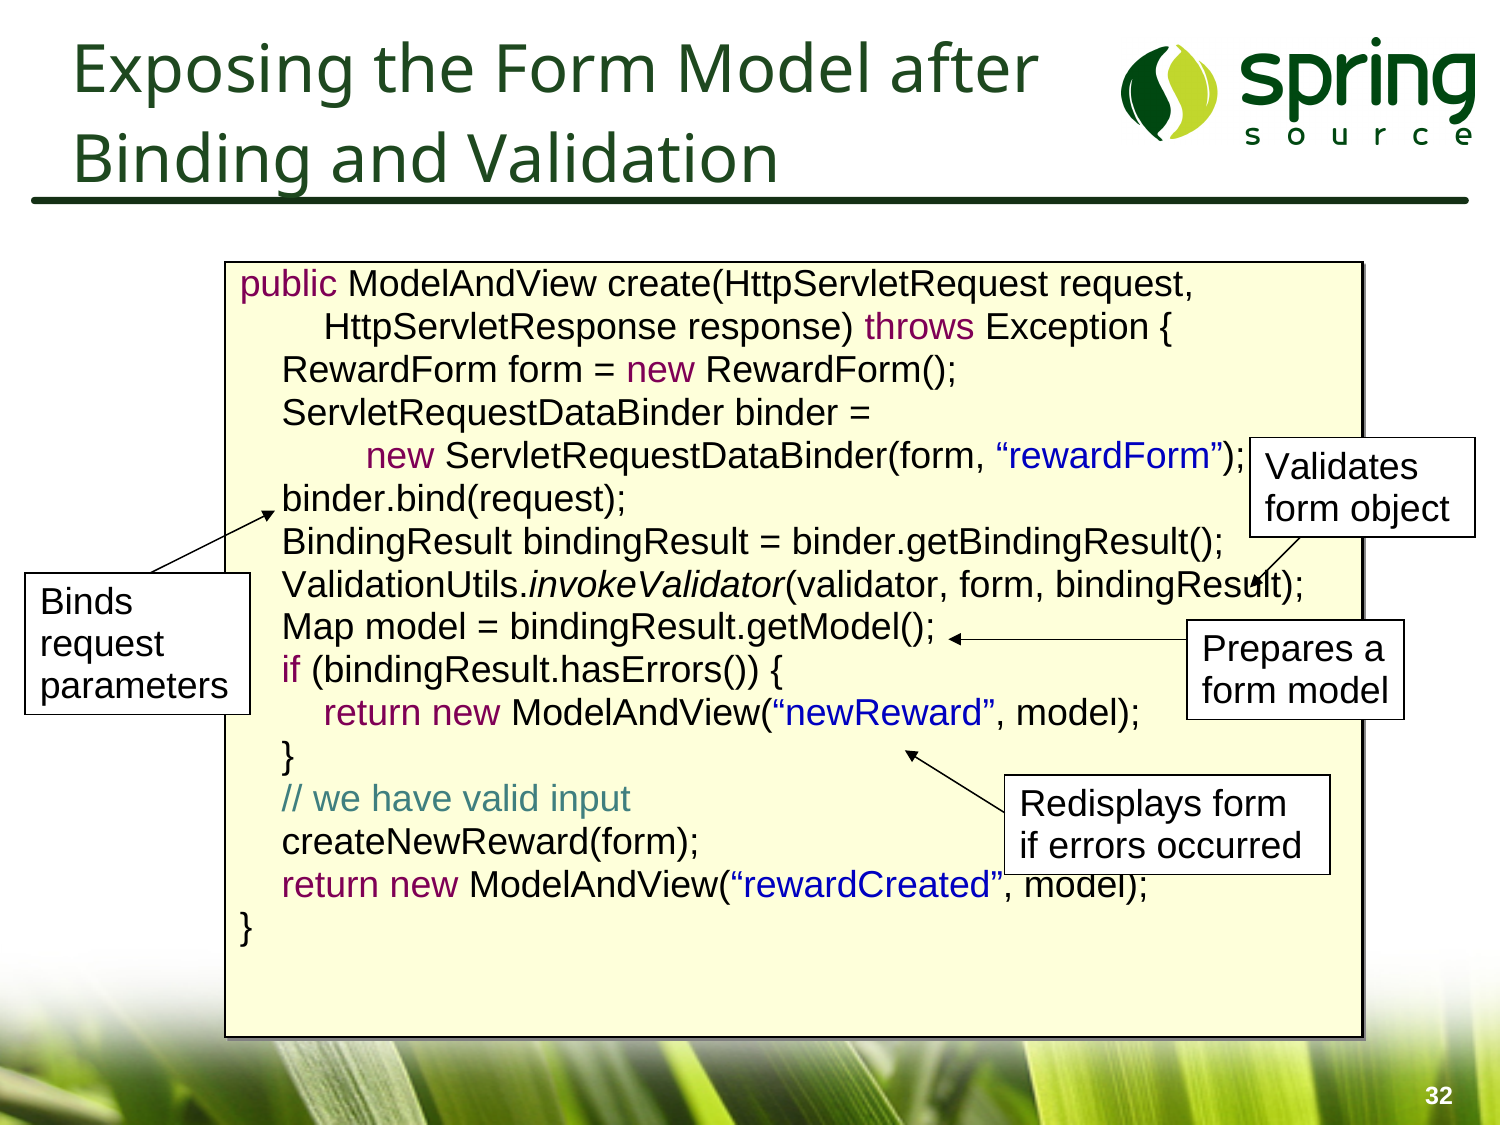

# Exposing the Form Model after Binding and Validation
public ModelAndView create(HttpServletRequest request,
 HttpServletResponse response) throws Exception {
 RewardForm form = new RewardForm();
 ServletRequestDataBinder binder =
 new ServletRequestDataBinder(form, “rewardForm”);
 binder.bind(request);
 BindingResult bindingResult = binder.getBindingResult();
 ValidationUtils.invokeValidator(validator, form, bindingResult);
 Map model = bindingResult.getModel();
 if (bindingResult.hasErrors()) {
 return new ModelAndView(“newReward”, model);
 }
 // we have valid input
 createNewReward(form);
 return new ModelAndView(“rewardCreated”, model);
}
Validates form object
Binds request parameters
Prepares a
form model
Redisplays form if errors occurred